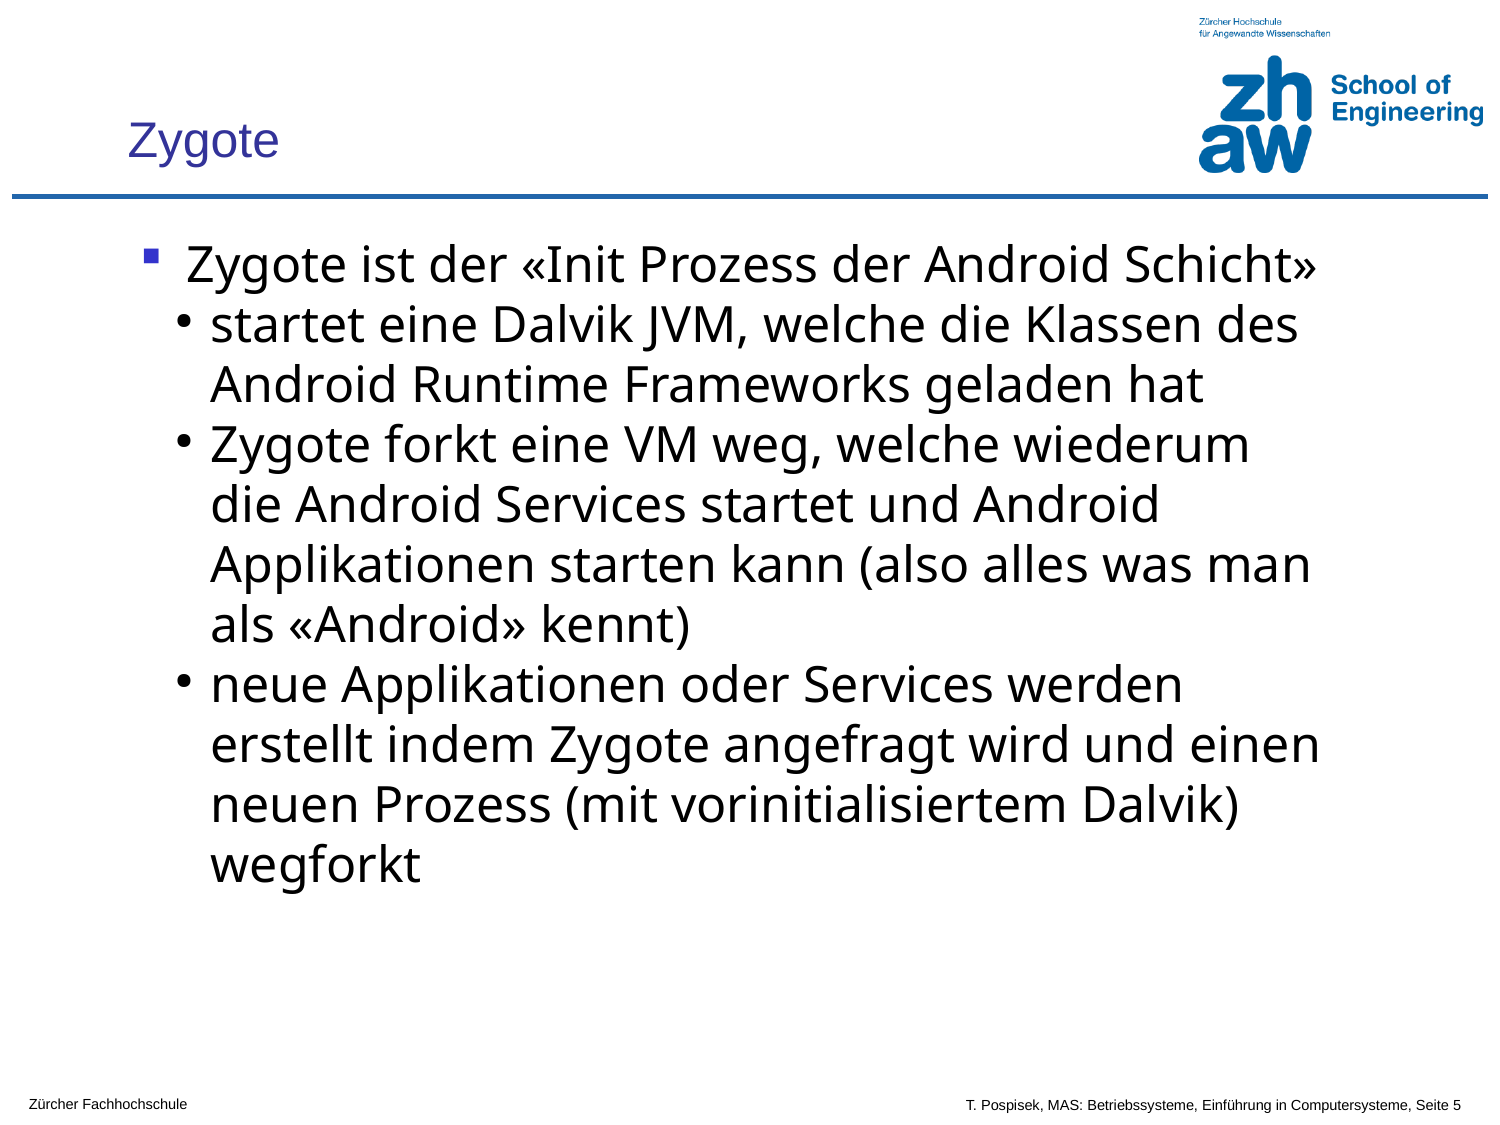

# Zygote
Zygote ist der «Init Prozess der Android Schicht»
startet eine Dalvik JVM, welche die Klassen des Android Runtime Frameworks geladen hat
Zygote forkt eine VM weg, welche wiederum die Android Services startet und Android Applikationen starten kann (also alles was man als «Android» kennt)
neue Applikationen oder Services werden erstellt indem Zygote angefragt wird und einen neuen Prozess (mit vorinitialisiertem Dalvik) wegforkt